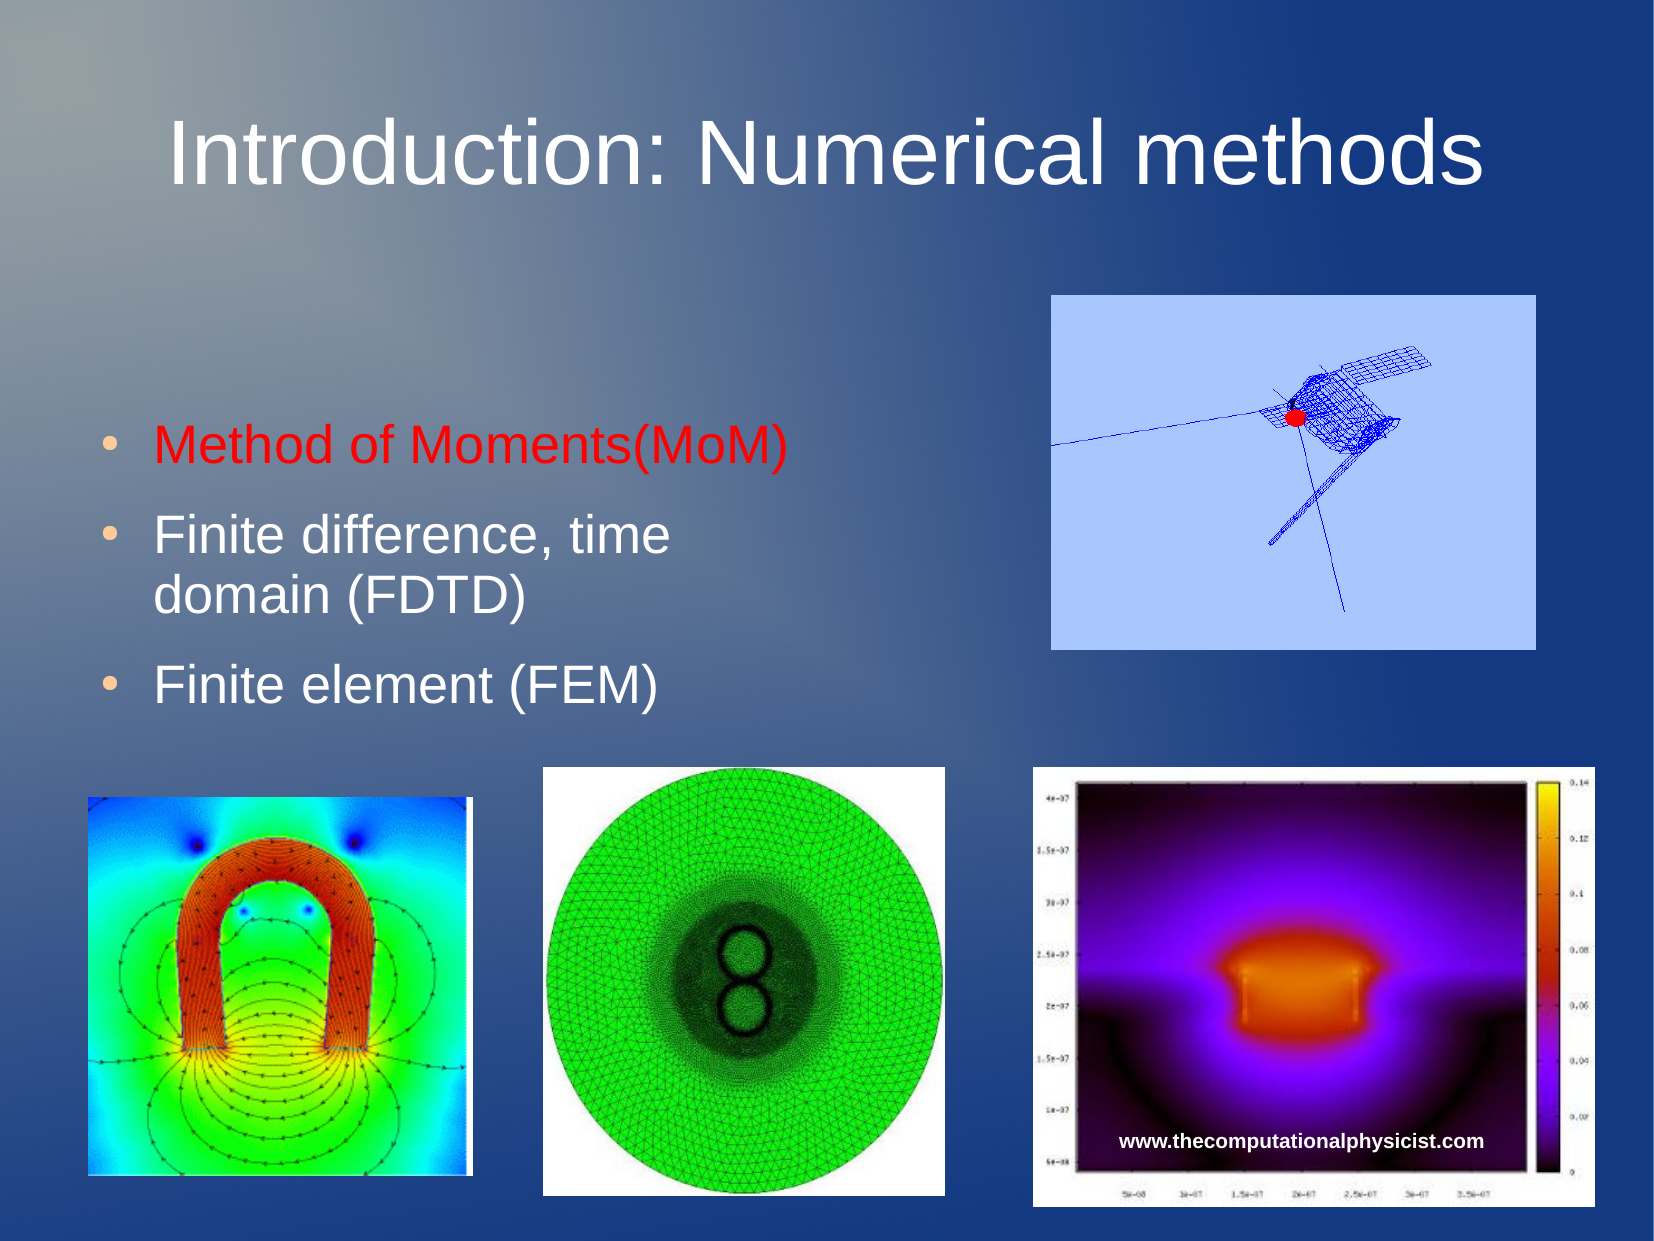

# Introduction: Numerical methods
Method of Moments(MoM)
Finite difference, time domain (FDTD)
Finite element (FEM)
www.thecomputationalphysicist.com